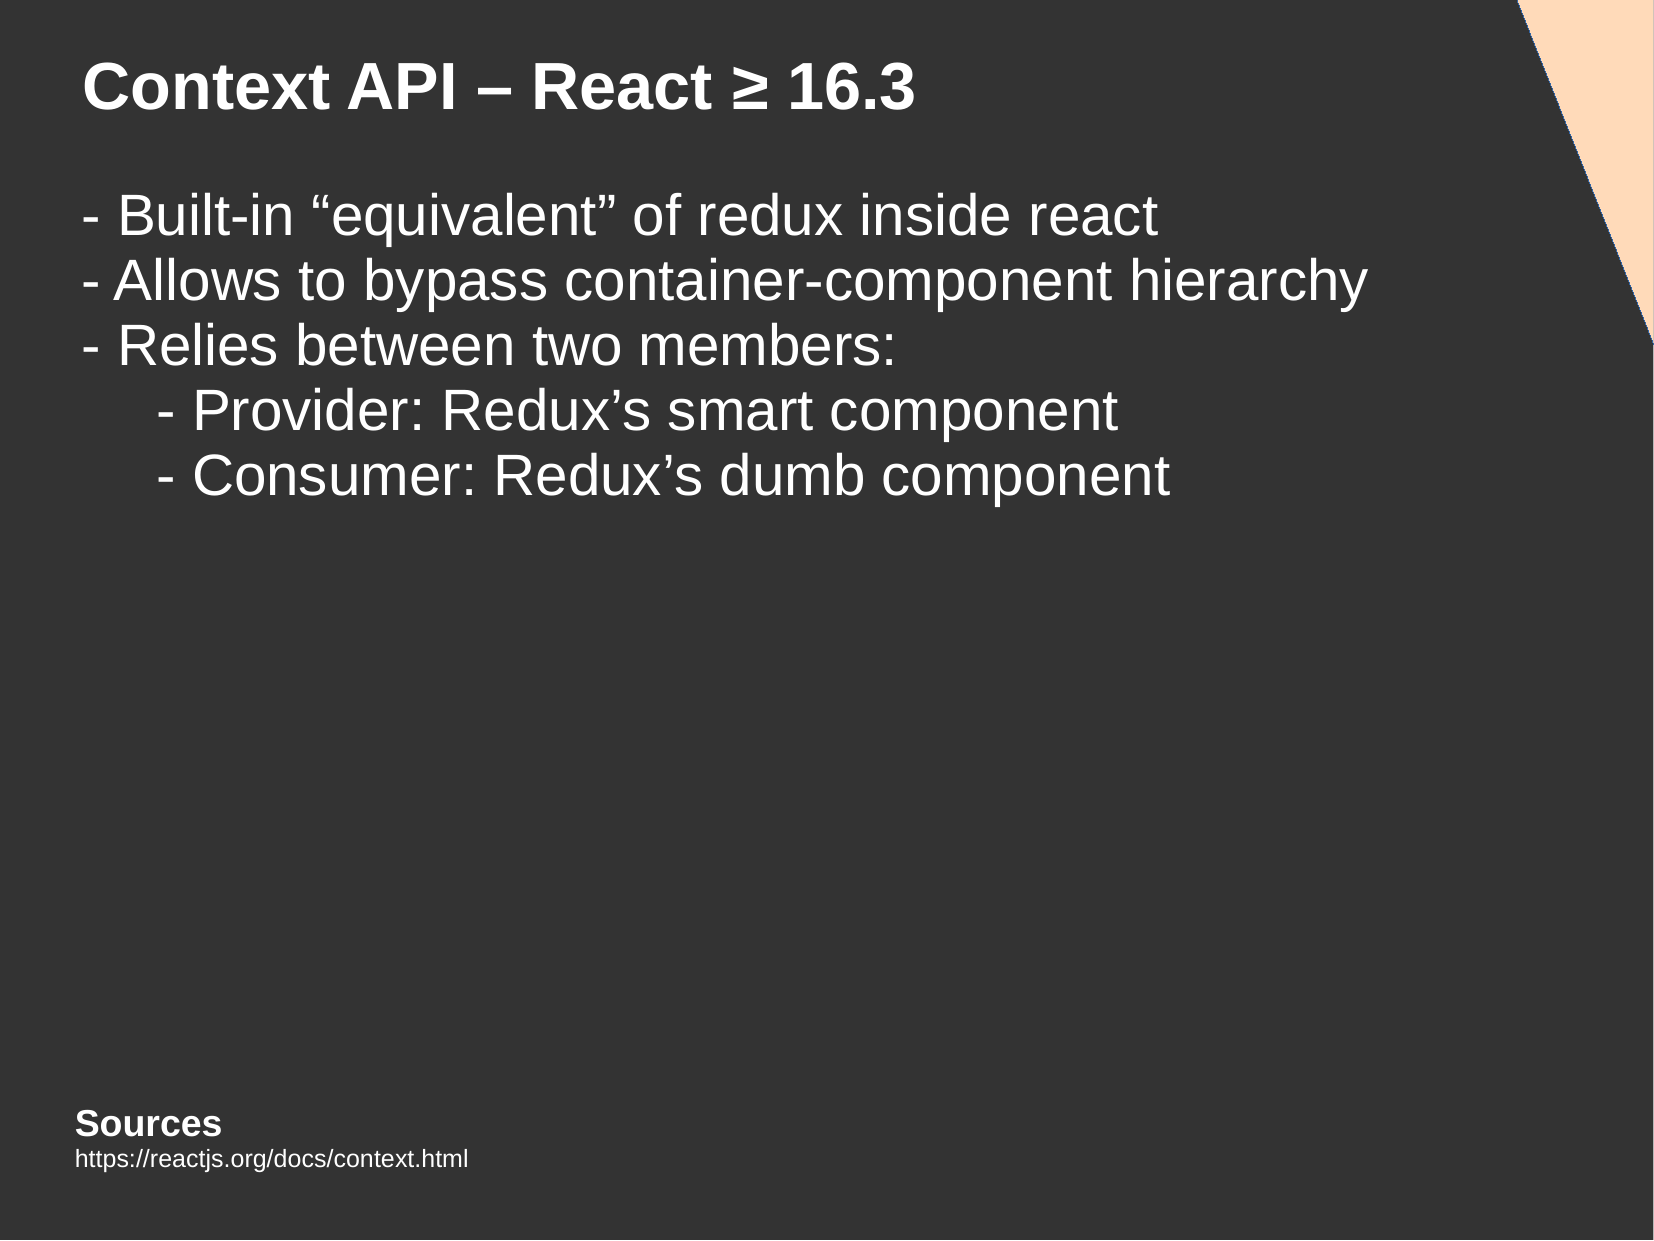

# Context API – React ≥ 16.3
- Built-in “equivalent” of redux inside react
- Allows to bypass container-component hierarchy
- Relies between two members:
	- Provider: Redux’s smart component
	- Consumer: Redux’s dumb component
Sources
https://reactjs.org/docs/context.html